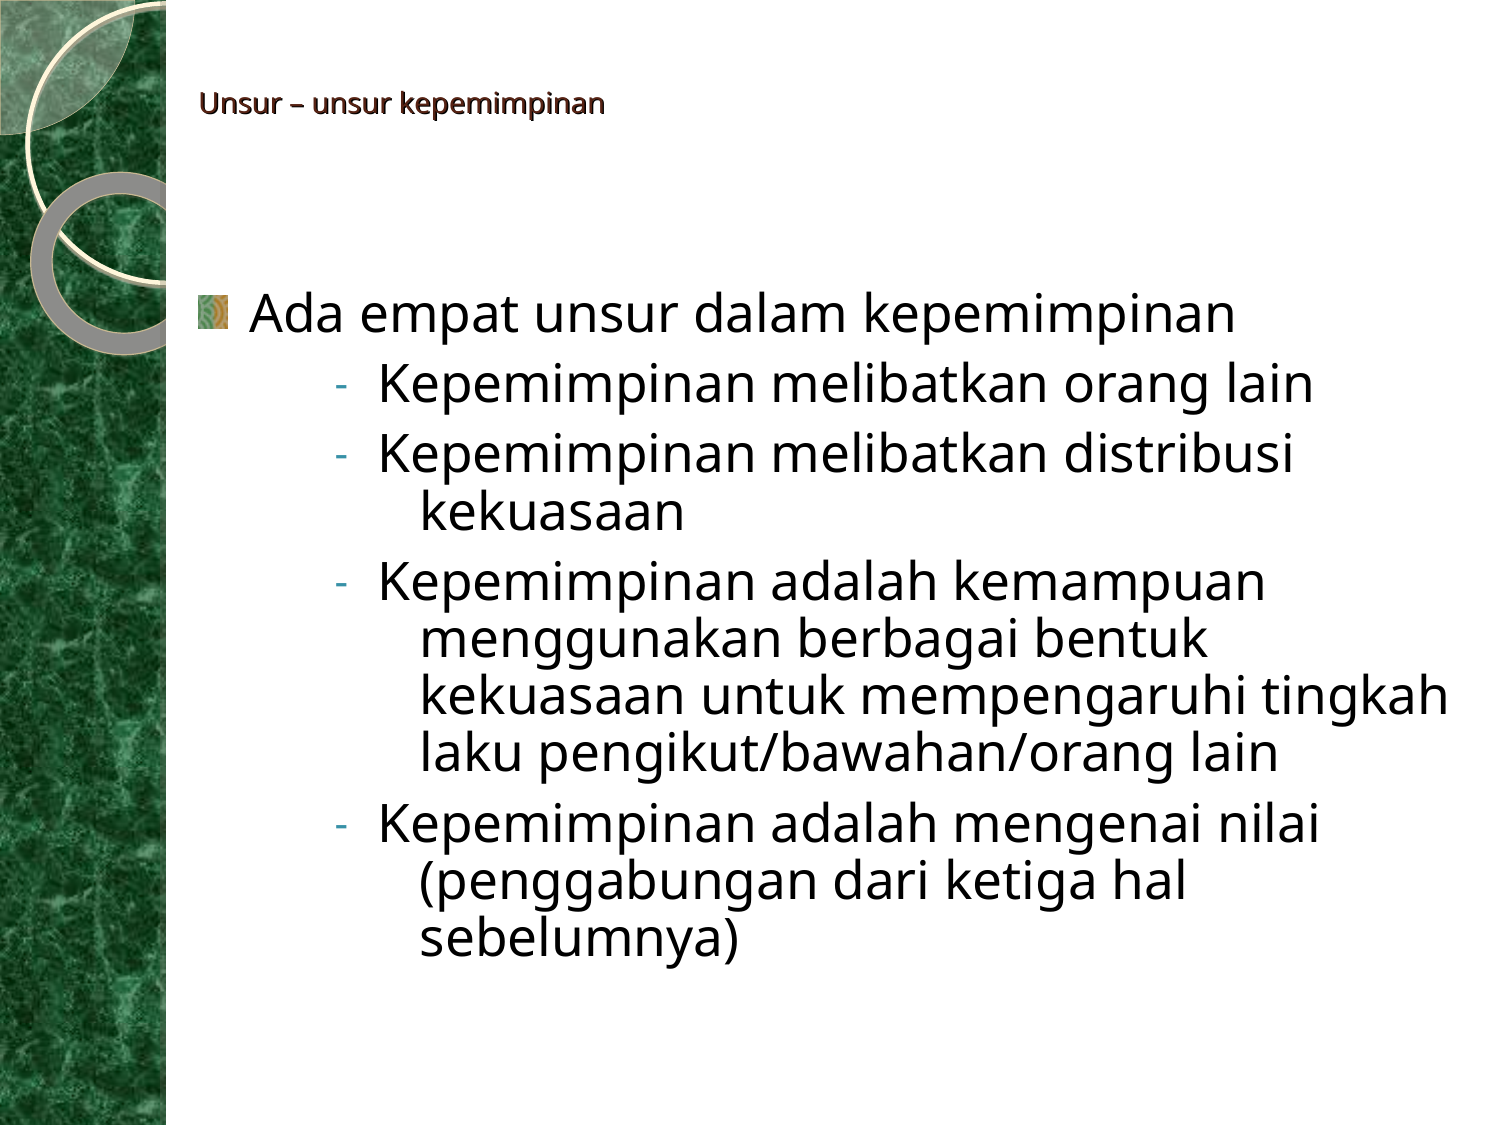

Unsur – unsur kepemimpinan
# Ada empat unsur dalam kepemimpinan
Kepemimpinan melibatkan orang lain
Kepemimpinan melibatkan distribusi kekuasaan
Kepemimpinan adalah kemampuan menggunakan berbagai bentuk kekuasaan untuk mempengaruhi tingkah laku pengikut/bawahan/orang lain
Kepemimpinan adalah mengenai nilai (penggabungan dari ketiga hal sebelumnya)